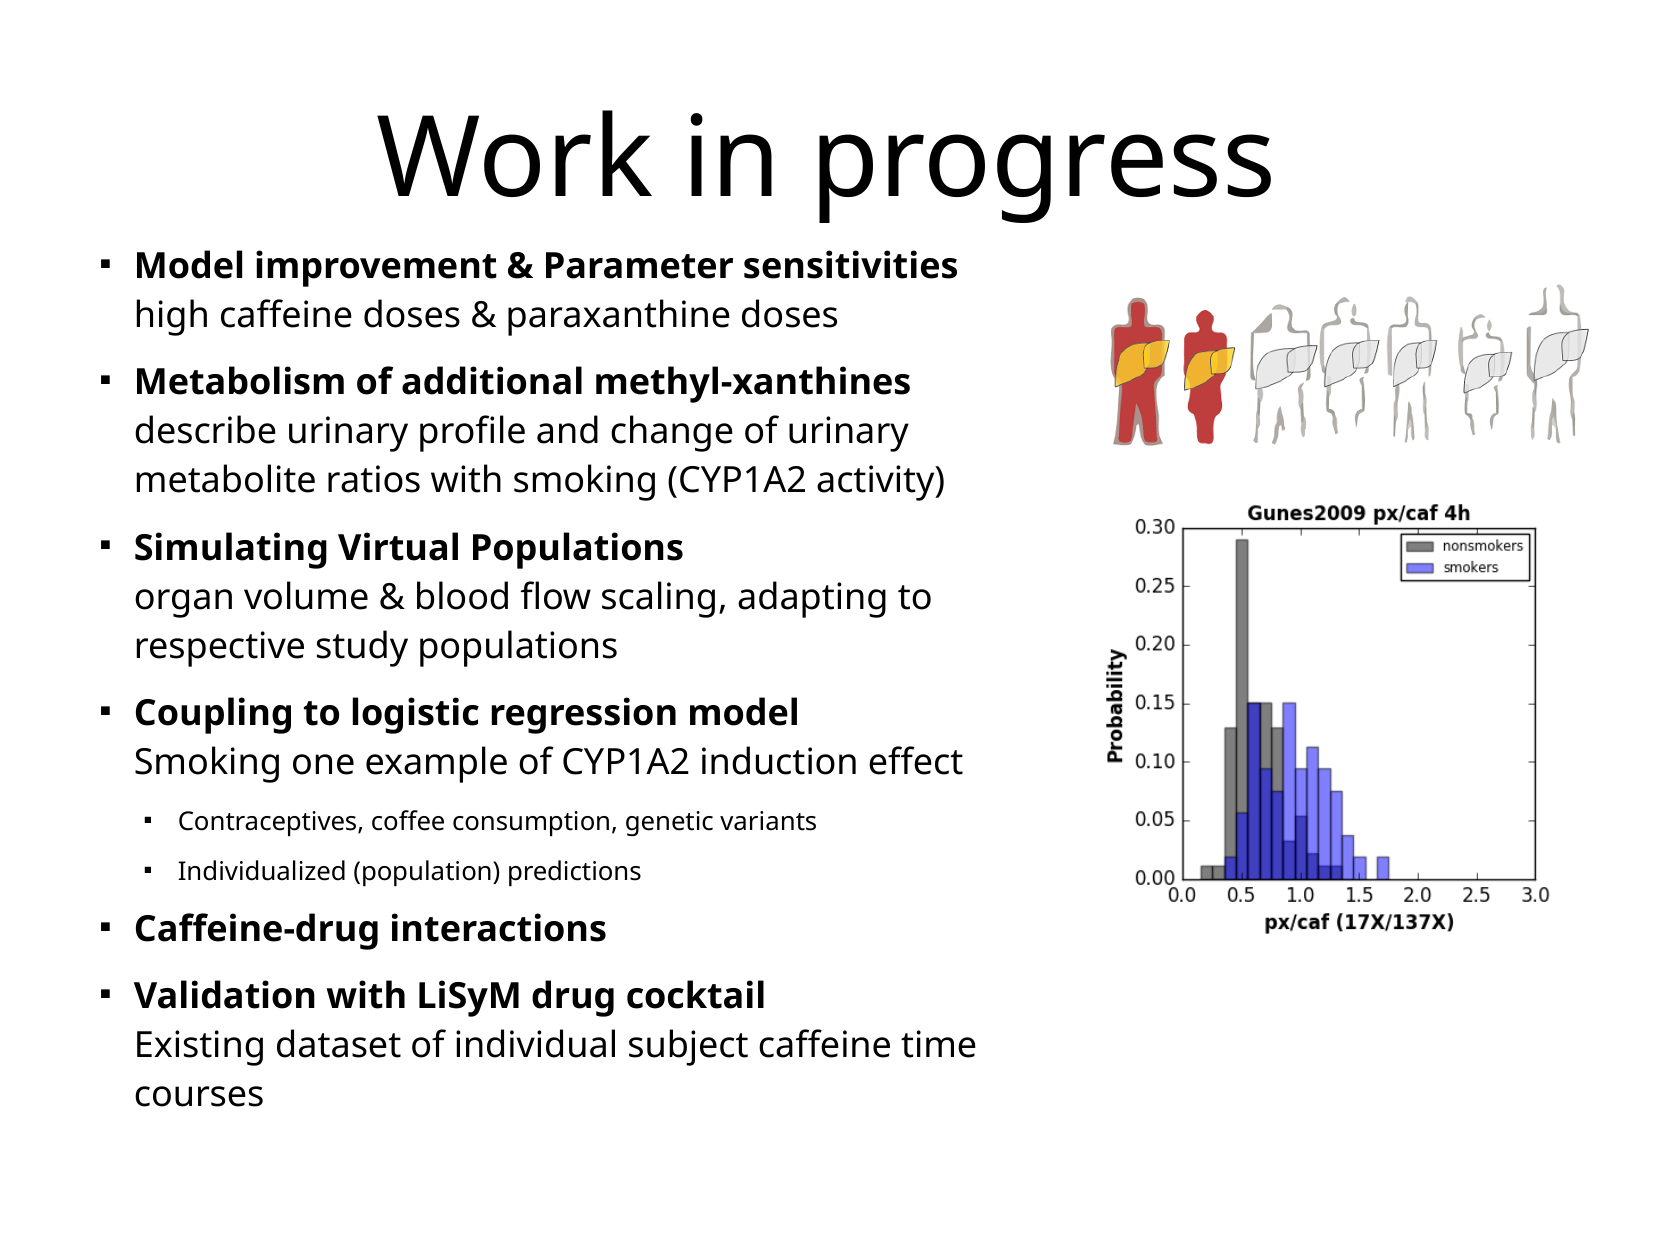

# Work in progress
Model improvement & Parameter sensitivities
high caffeine doses & paraxanthine doses
Metabolism of additional methyl-xanthines
describe urinary profile and change of urinary metabolite ratios with smoking (CYP1A2 activity)
Simulating Virtual Populations
organ volume & blood flow scaling, adapting to respective study populations
Coupling to logistic regression model
Smoking one example of CYP1A2 induction effect
Contraceptives, coffee consumption, genetic variants
Individualized (population) predictions
Caffeine-drug interactions
Validation with LiSyM drug cocktail
Existing dataset of individual subject caffeine time courses